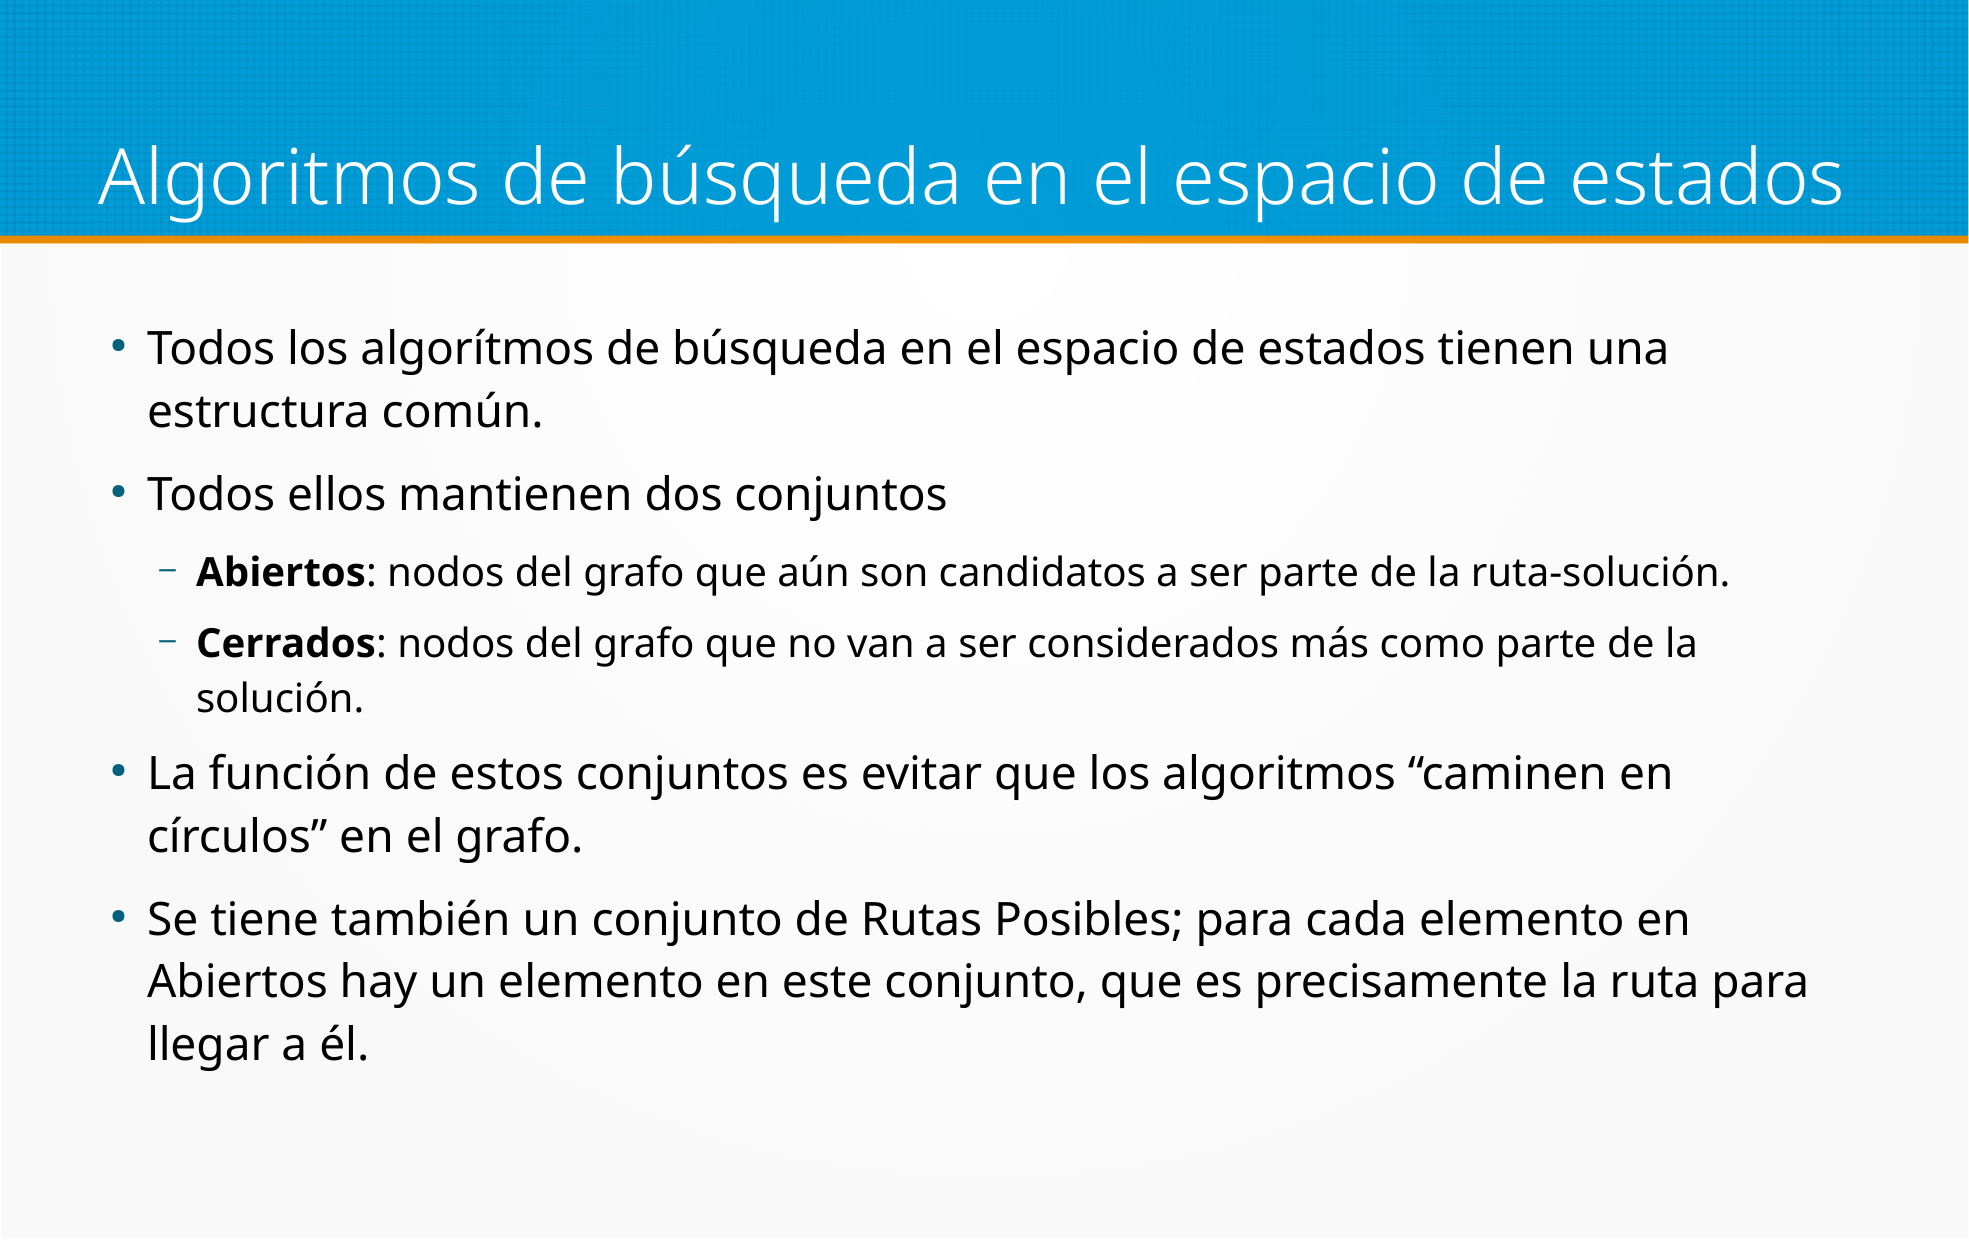

# Algoritmos de búsqueda en el espacio de estados
Todos los algorítmos de búsqueda en el espacio de estados tienen una estructura común.
Todos ellos mantienen dos conjuntos
Abiertos: nodos del grafo que aún son candidatos a ser parte de la ruta-solución.
Cerrados: nodos del grafo que no van a ser considerados más como parte de la solución.
La función de estos conjuntos es evitar que los algoritmos “caminen en círculos” en el grafo.
Se tiene también un conjunto de Rutas Posibles; para cada elemento en Abiertos hay un elemento en este conjunto, que es precisamente la ruta para llegar a él.